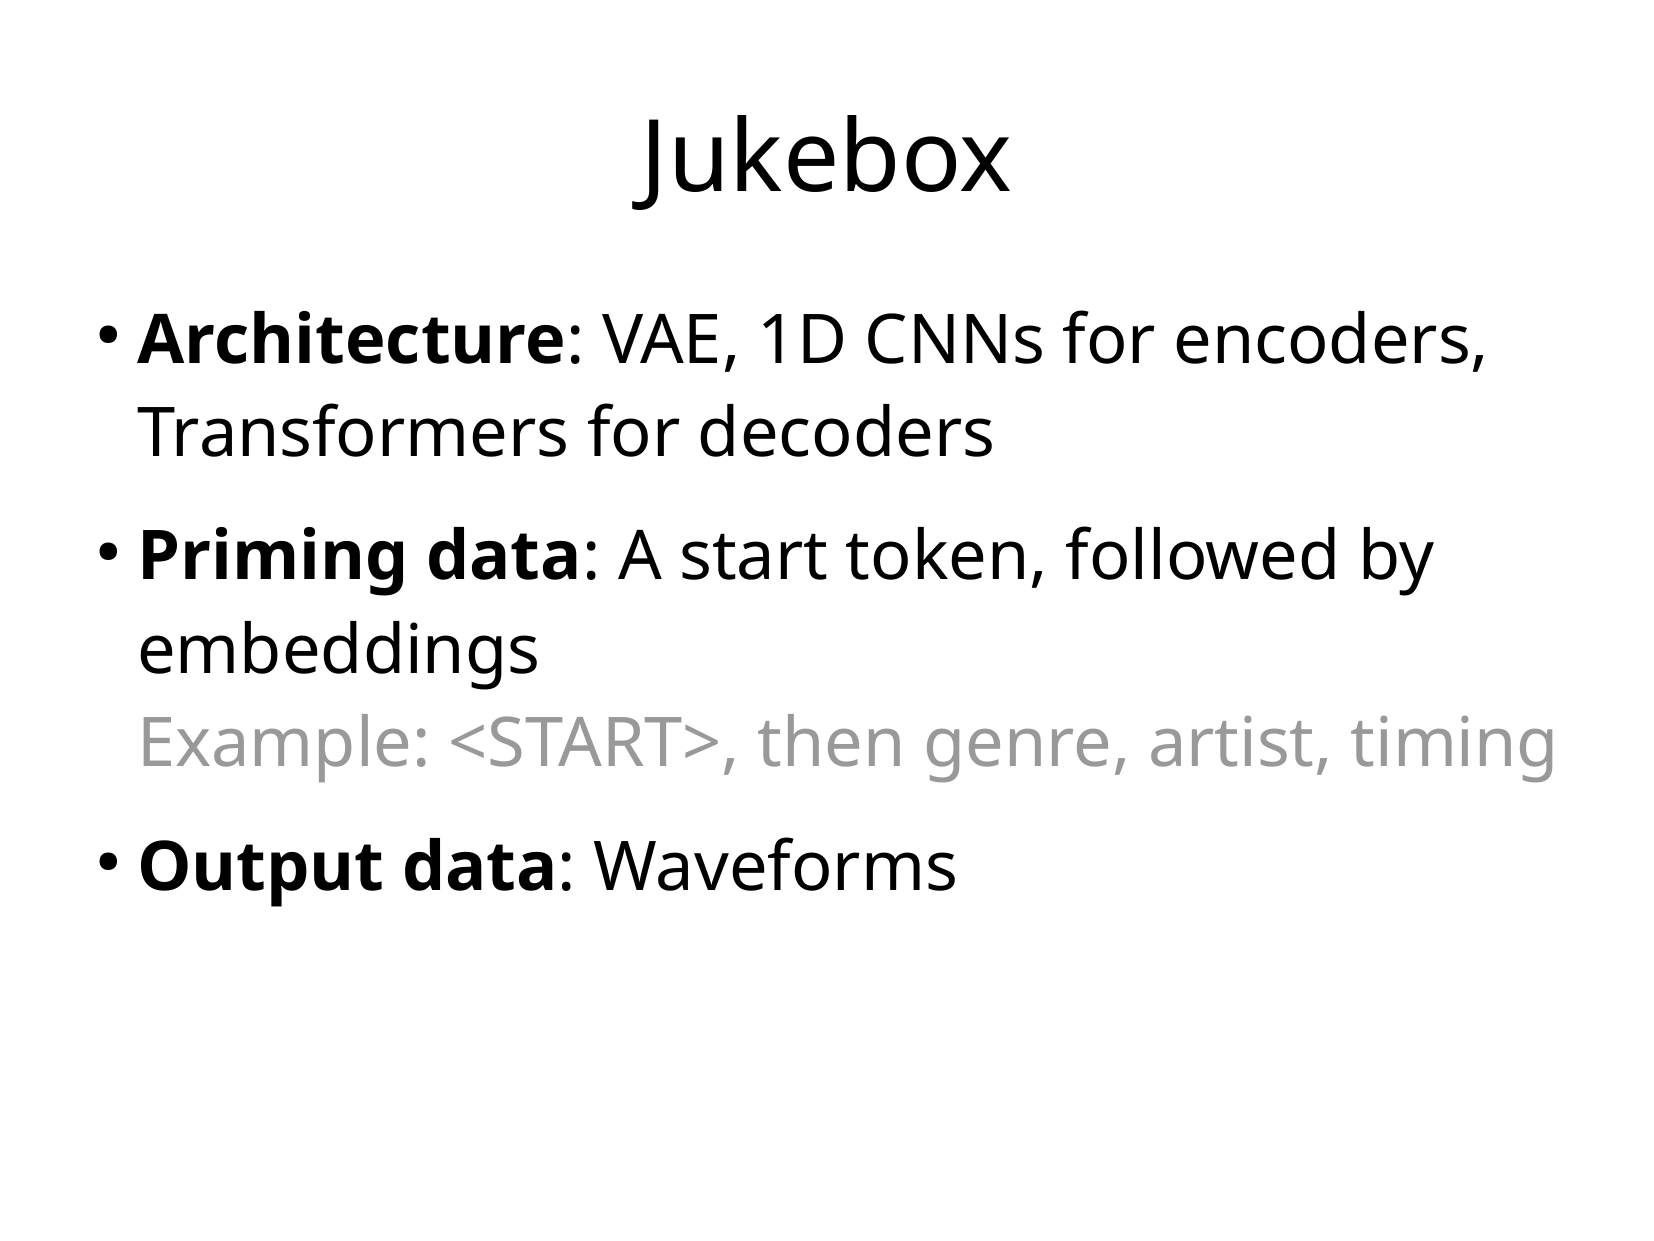

# Jukebox
Architecture: VAE, 1D CNNs for encoders, Transformers for decoders
Priming data: A start token, followed by embeddings
Example: <START>, then genre, artist, timing
Output data: Waveforms